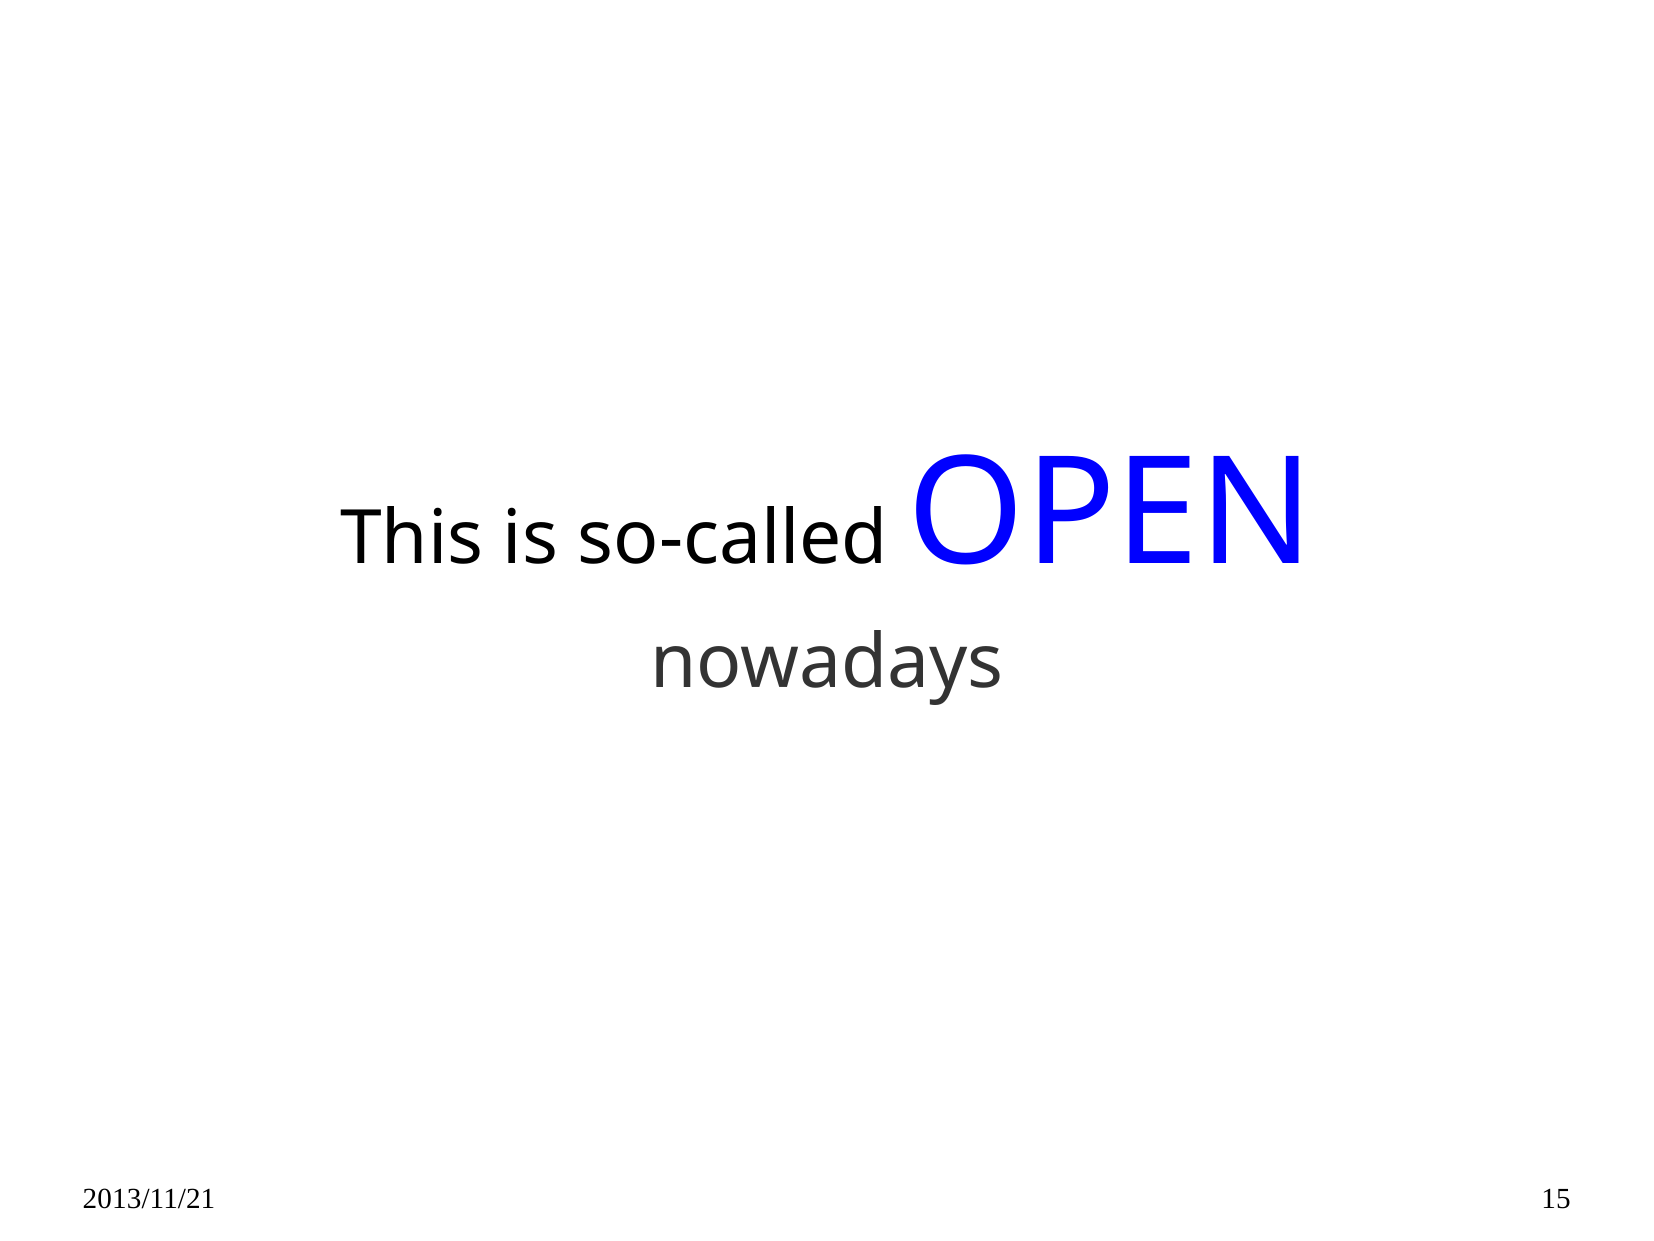

This is so-called OPEN nowadays
2013/11/21
15